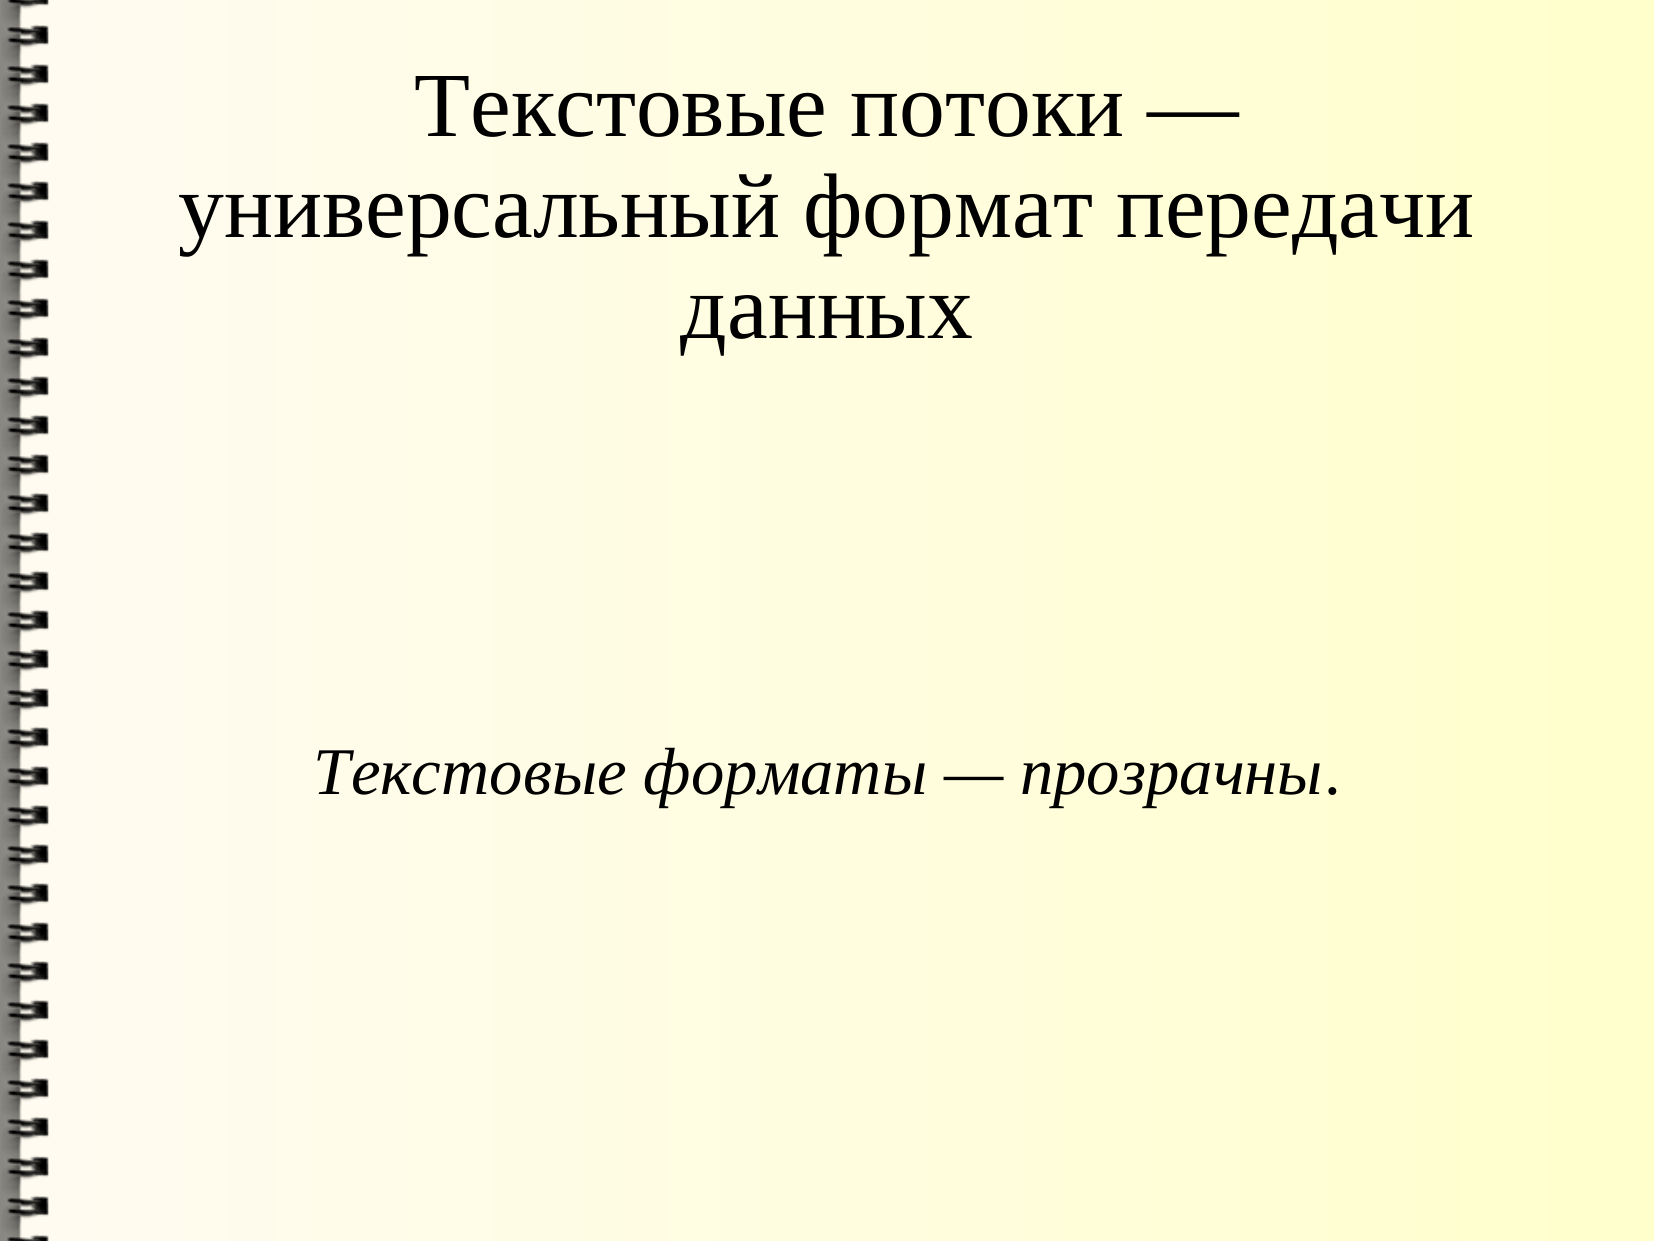

# Текстовые потоки — универсальный формат передачи данных
Текстовые форматы — прозрачны.